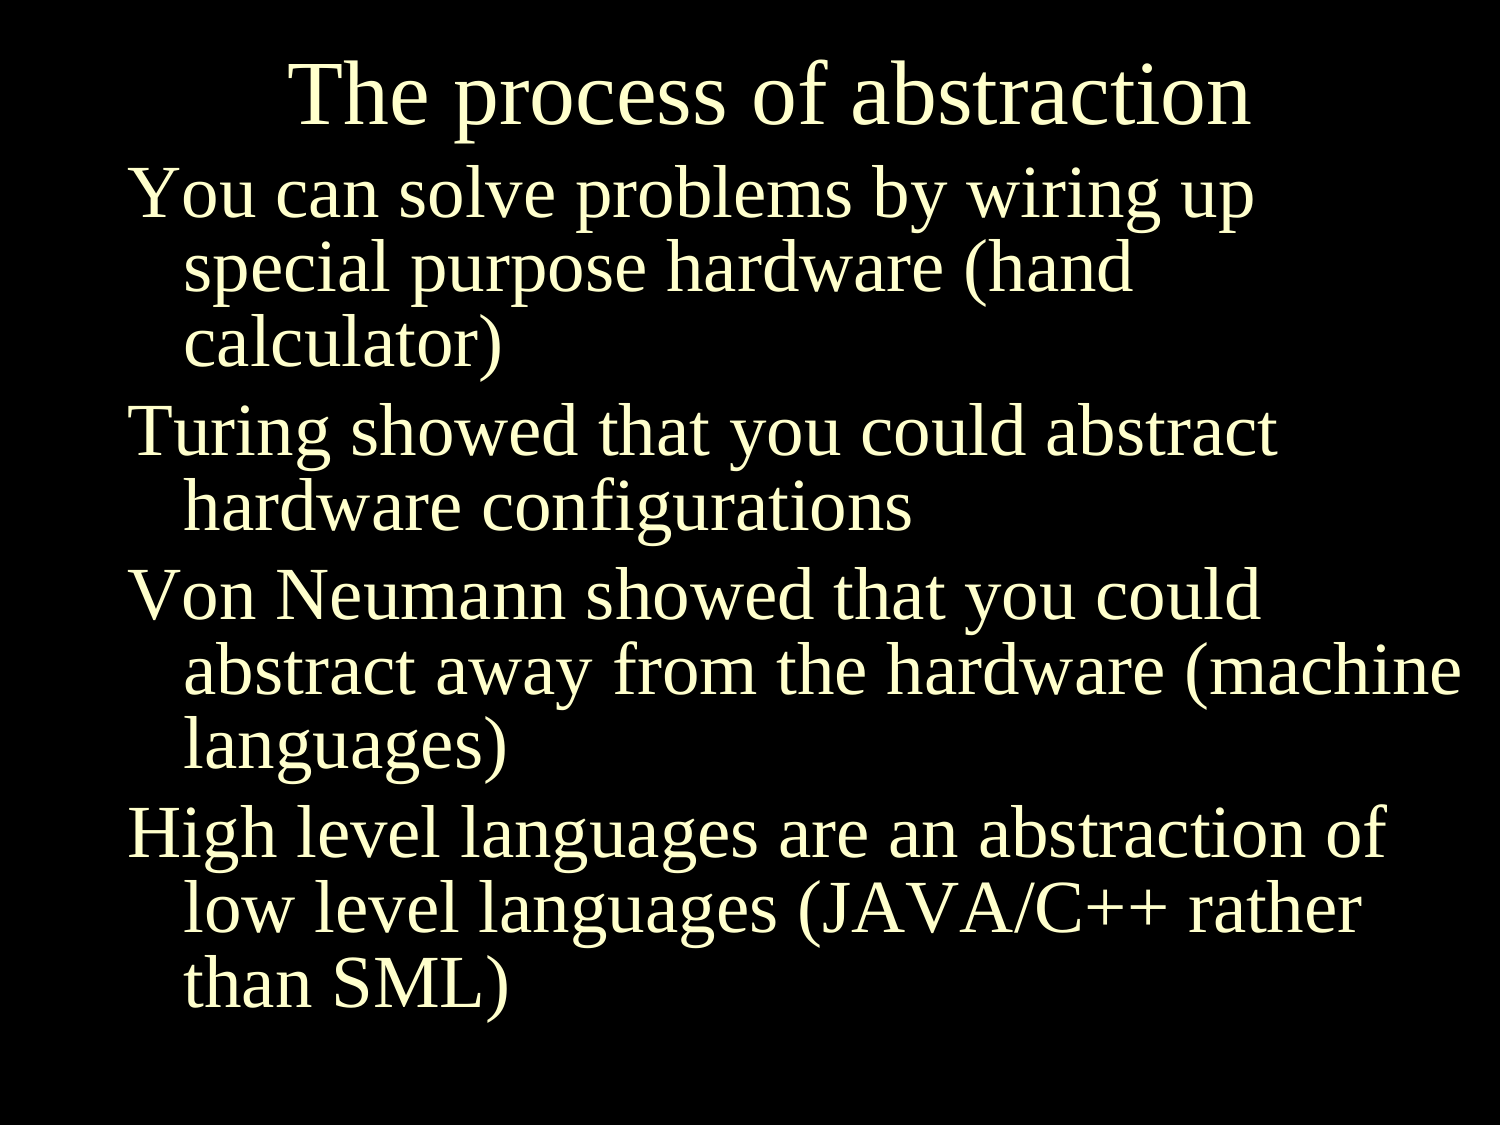

# The process of abstraction
You can solve problems by wiring up special purpose hardware (hand calculator)
Turing showed that you could abstract hardware configurations
Von Neumann showed that you could abstract away from the hardware (machine languages)
High level languages are an abstraction of low level languages (JAVA/C++ rather than SML)